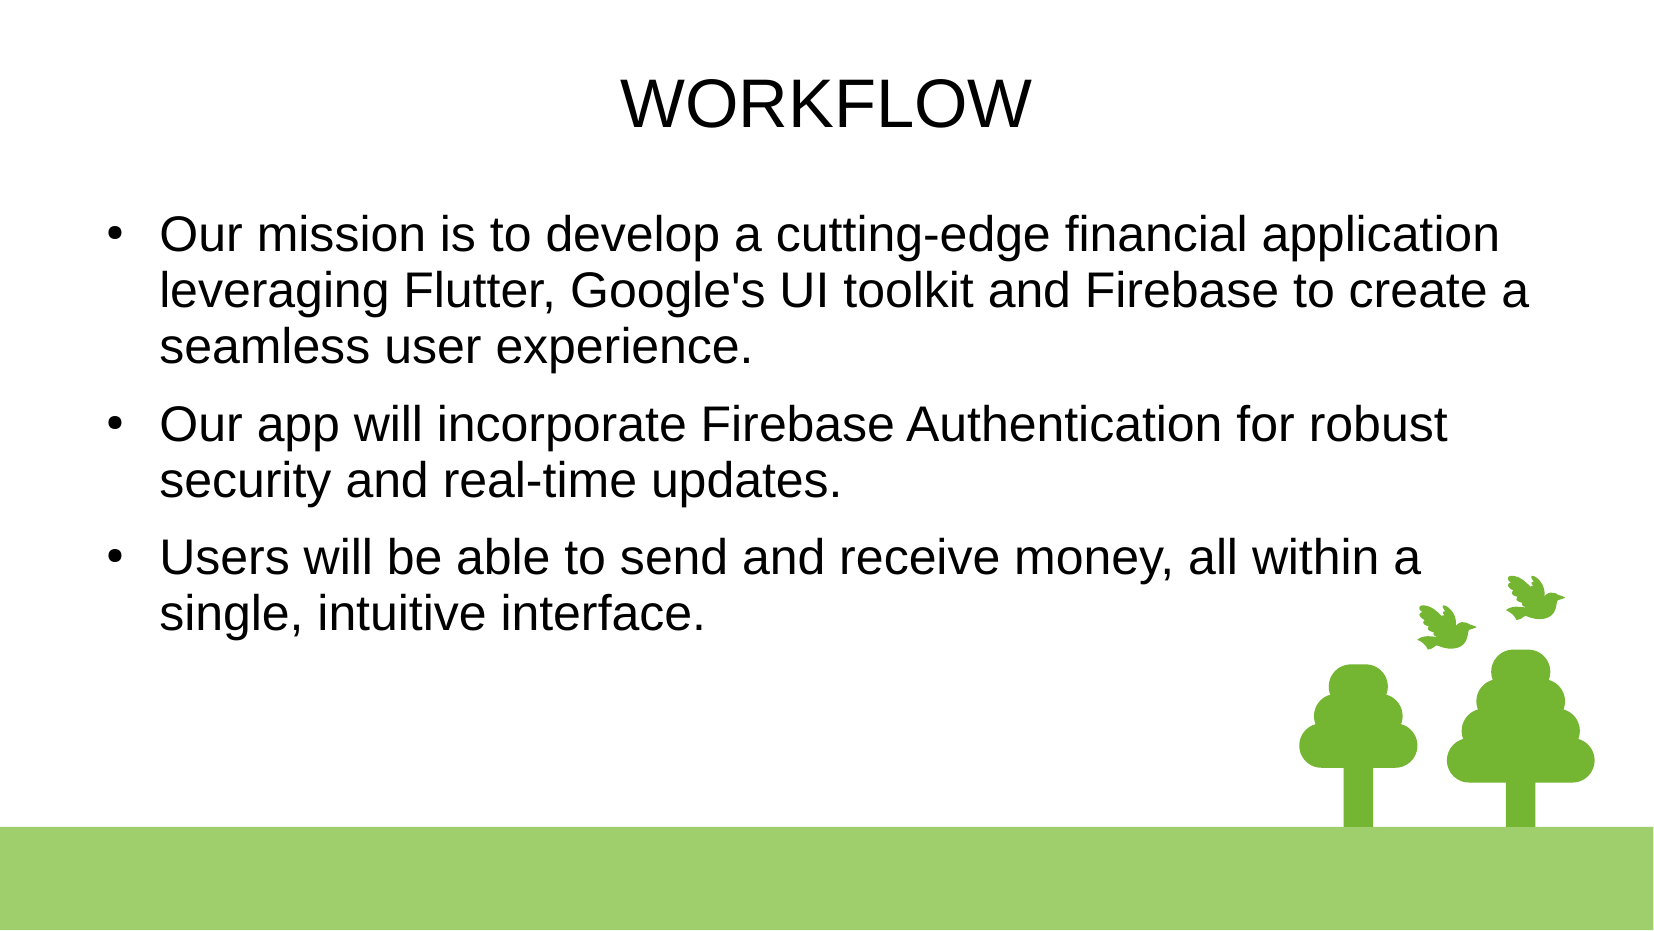

# WORKFLOW
Our mission is to develop a cutting-edge financial application leveraging Flutter, Google's UI toolkit and Firebase to create a seamless user experience.
Our app will incorporate Firebase Authentication for robust security and real-time updates.
Users will be able to send and receive money, all within a single, intuitive interface.